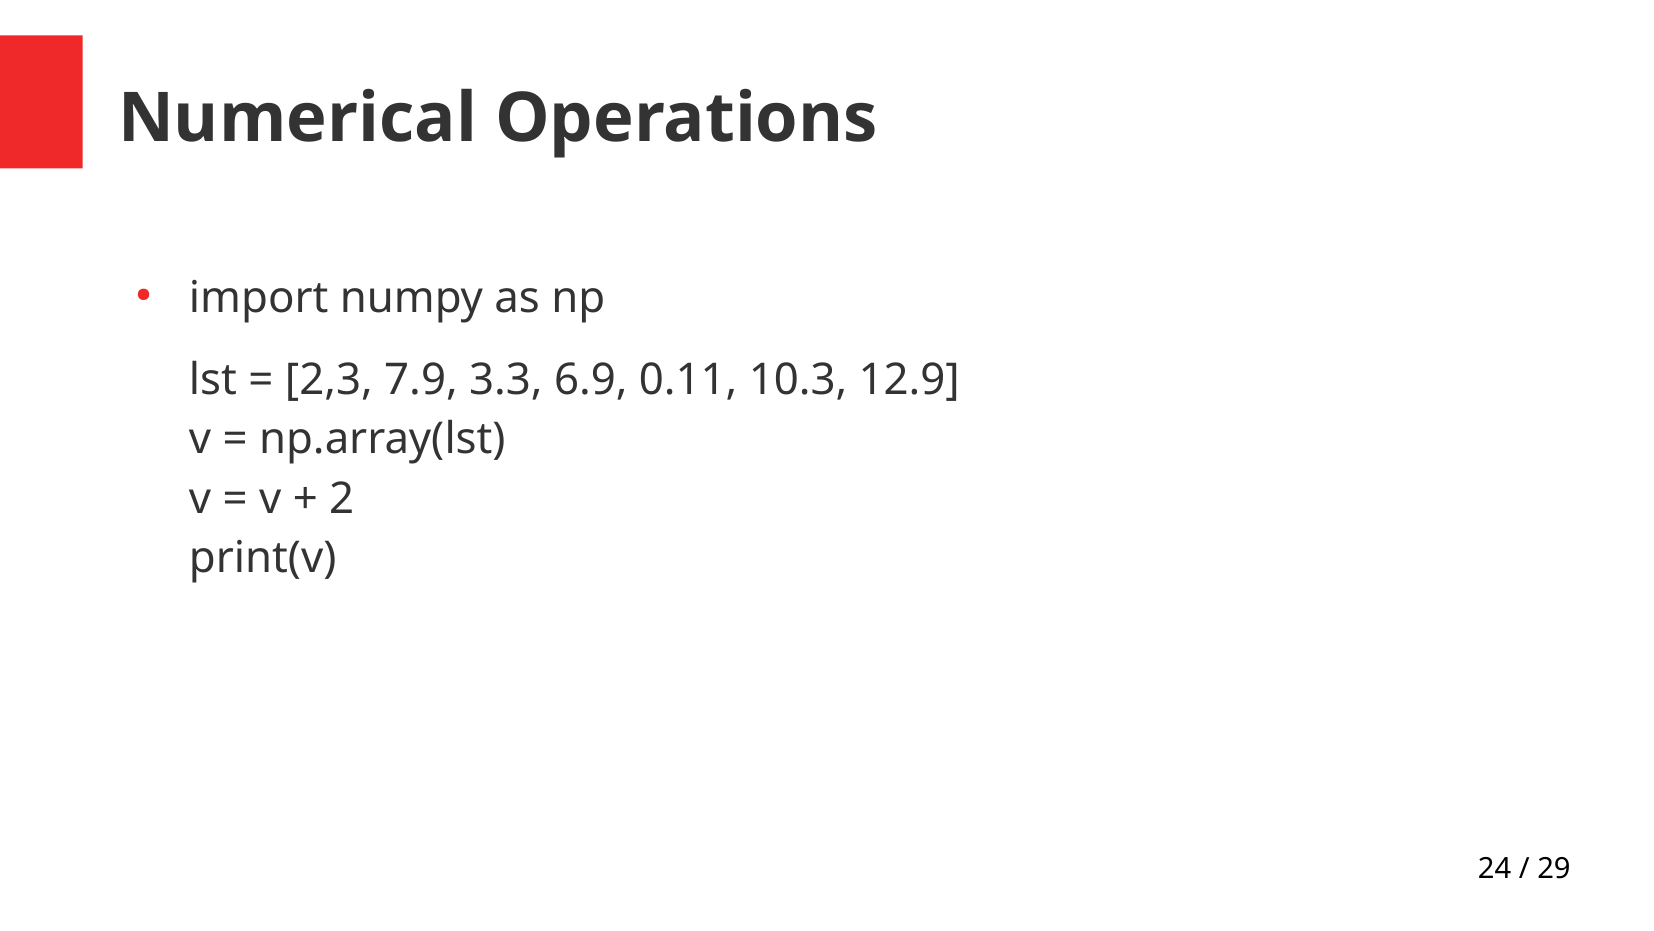

# Numerical Operations
import numpy as np
lst = [2,3, 7.9, 3.3, 6.9, 0.11, 10.3, 12.9]
v = np.array(lst)
v = v + 2
print(v)
24